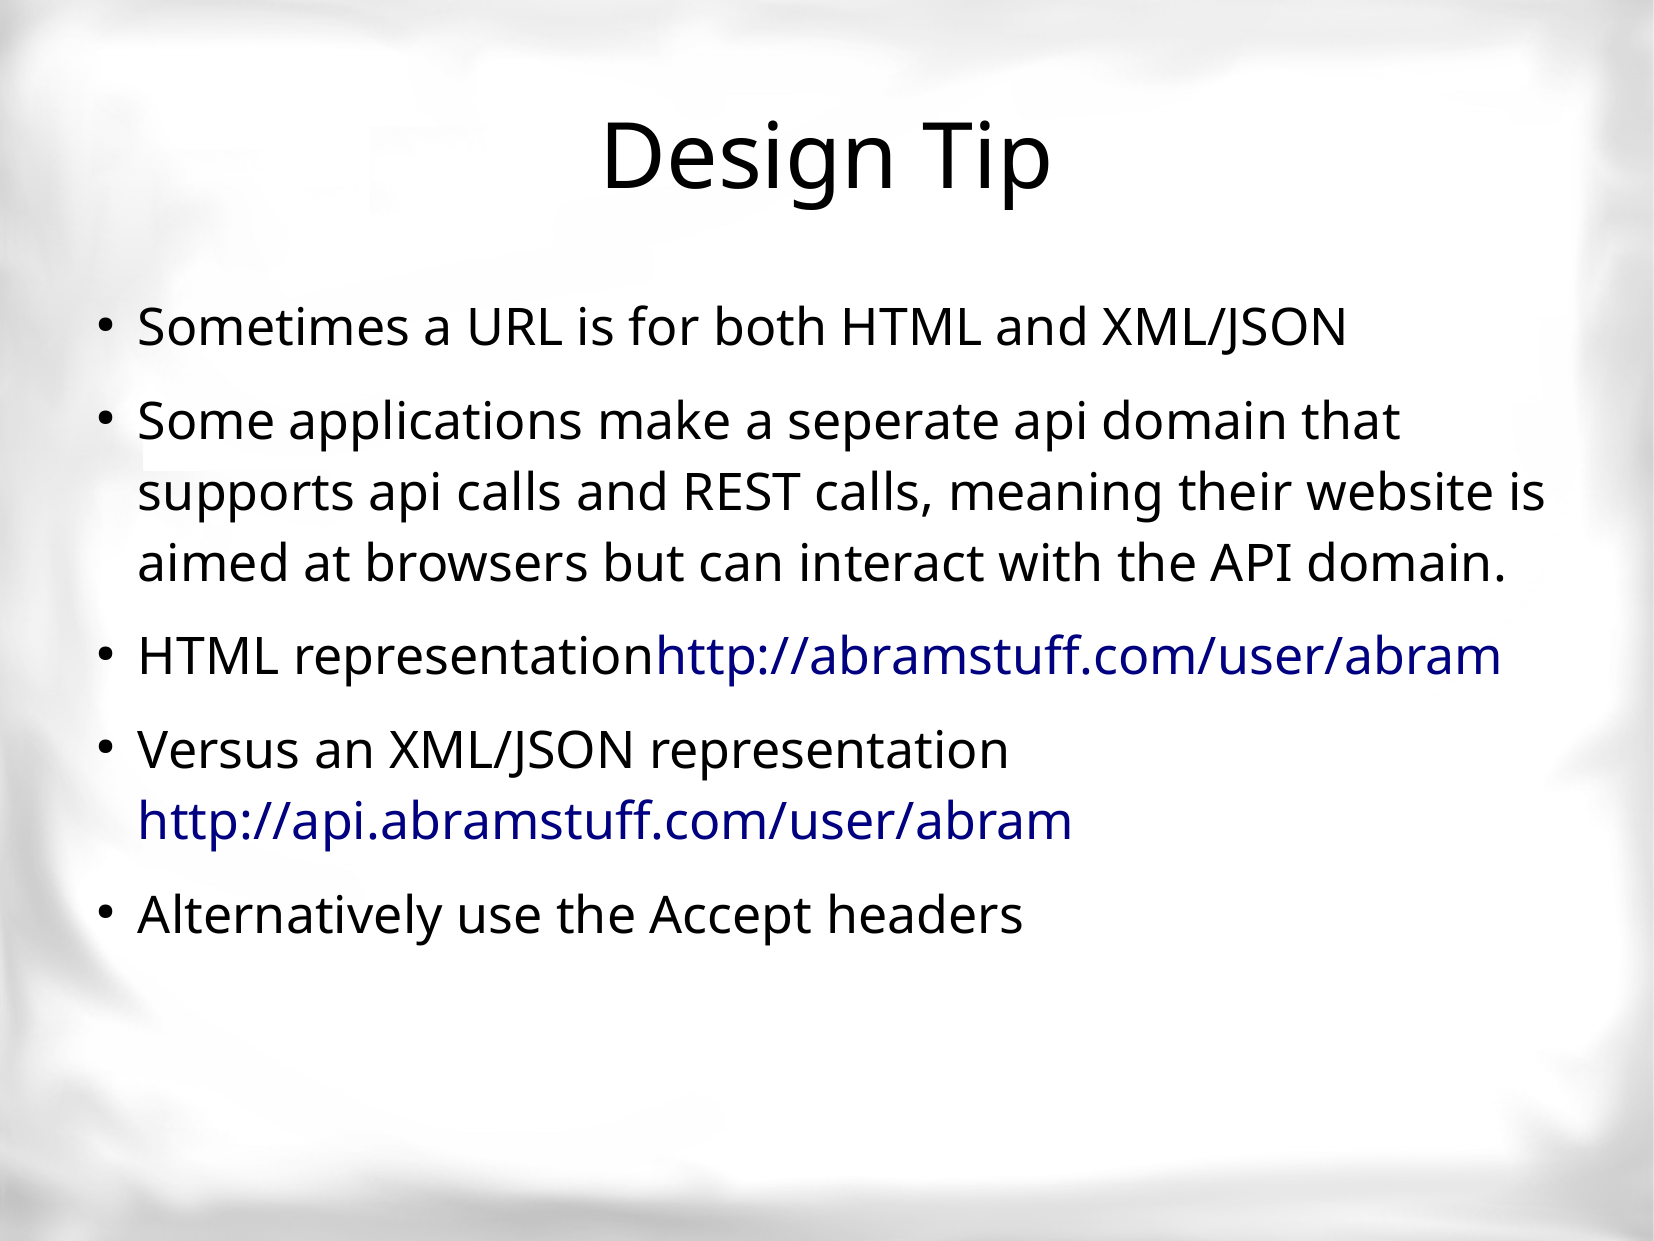

# Design Tip
Sometimes a URL is for both HTML and XML/JSON
Some applications make a seperate api domain that supports api calls and REST calls, meaning their website is aimed at browsers but can interact with the API domain.
HTML representationhttp://abramstuff.com/user/abram
Versus an XML/JSON representation http://api.abramstuff.com/user/abram
Alternatively use the Accept headers